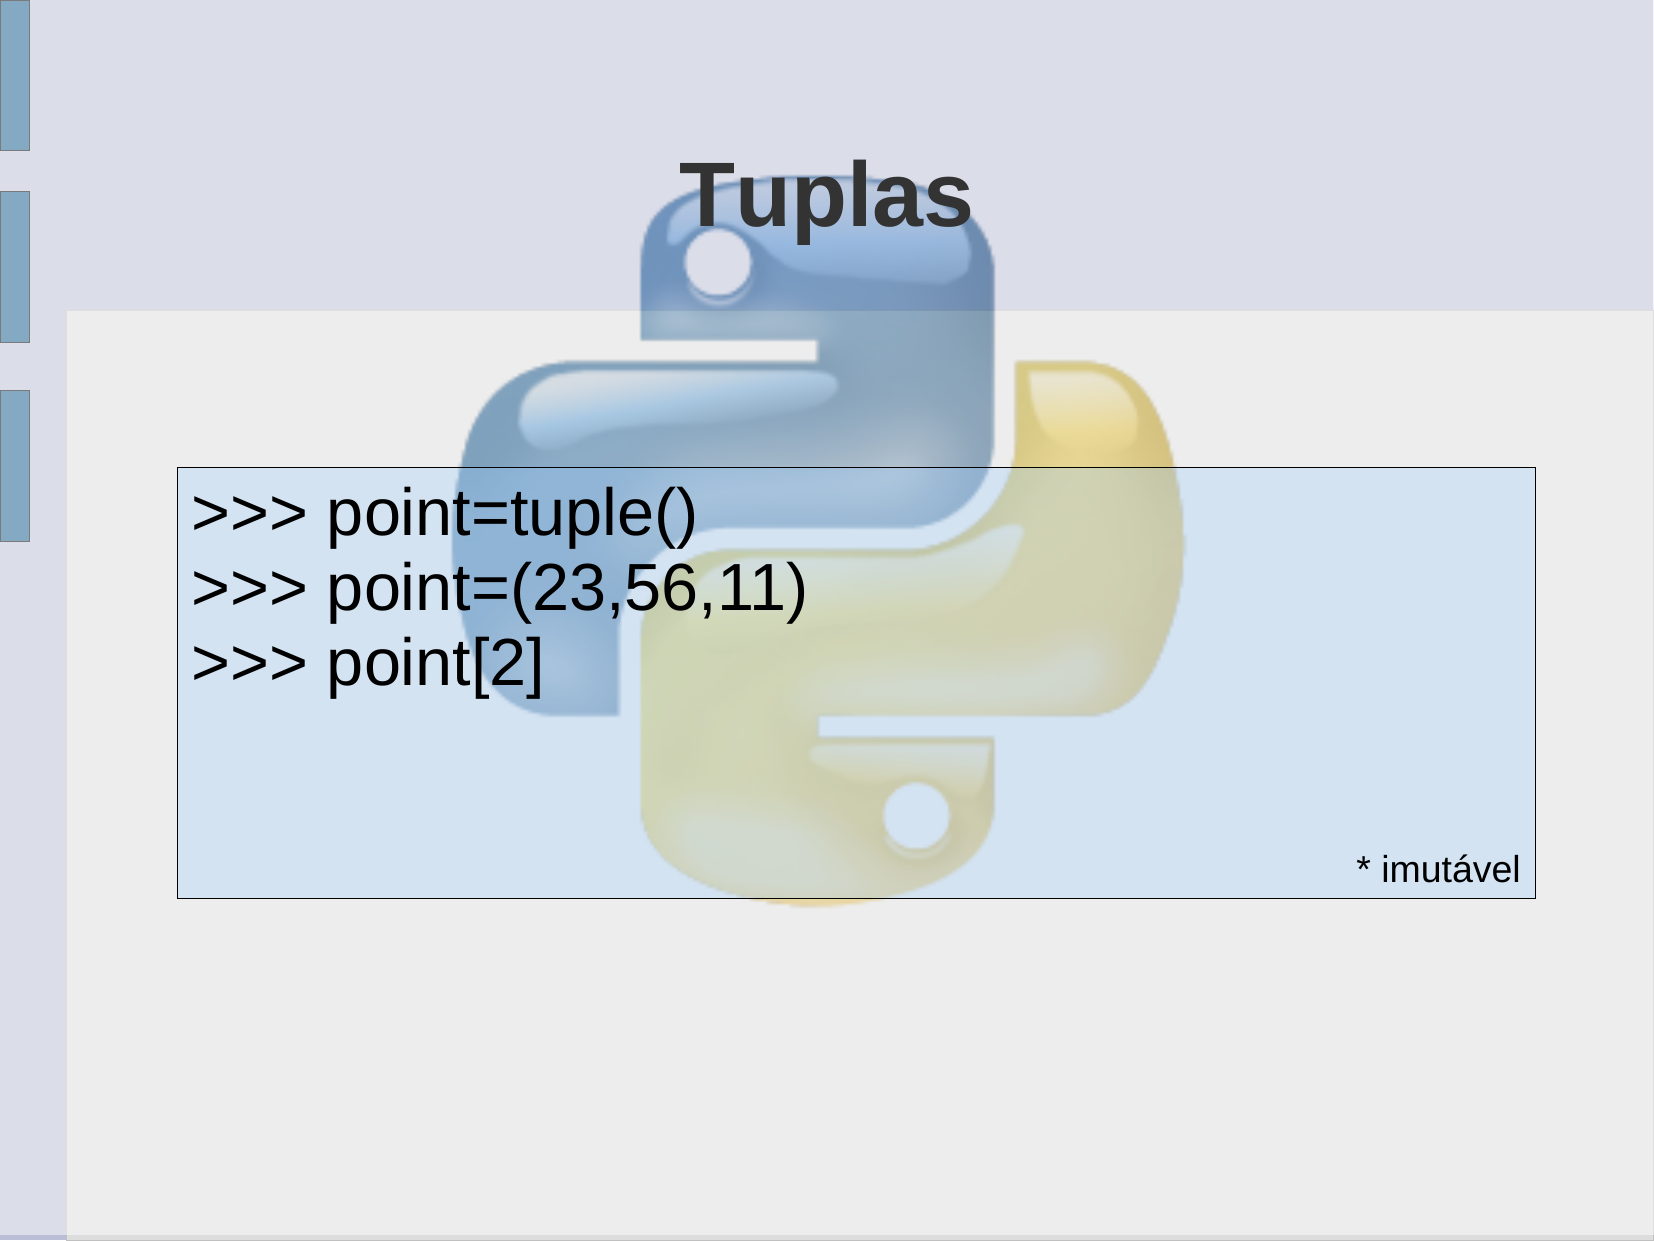

# Tuplas
>>> point=tuple()
>>> point=(23,56,11)
>>> point[2]
* imutável